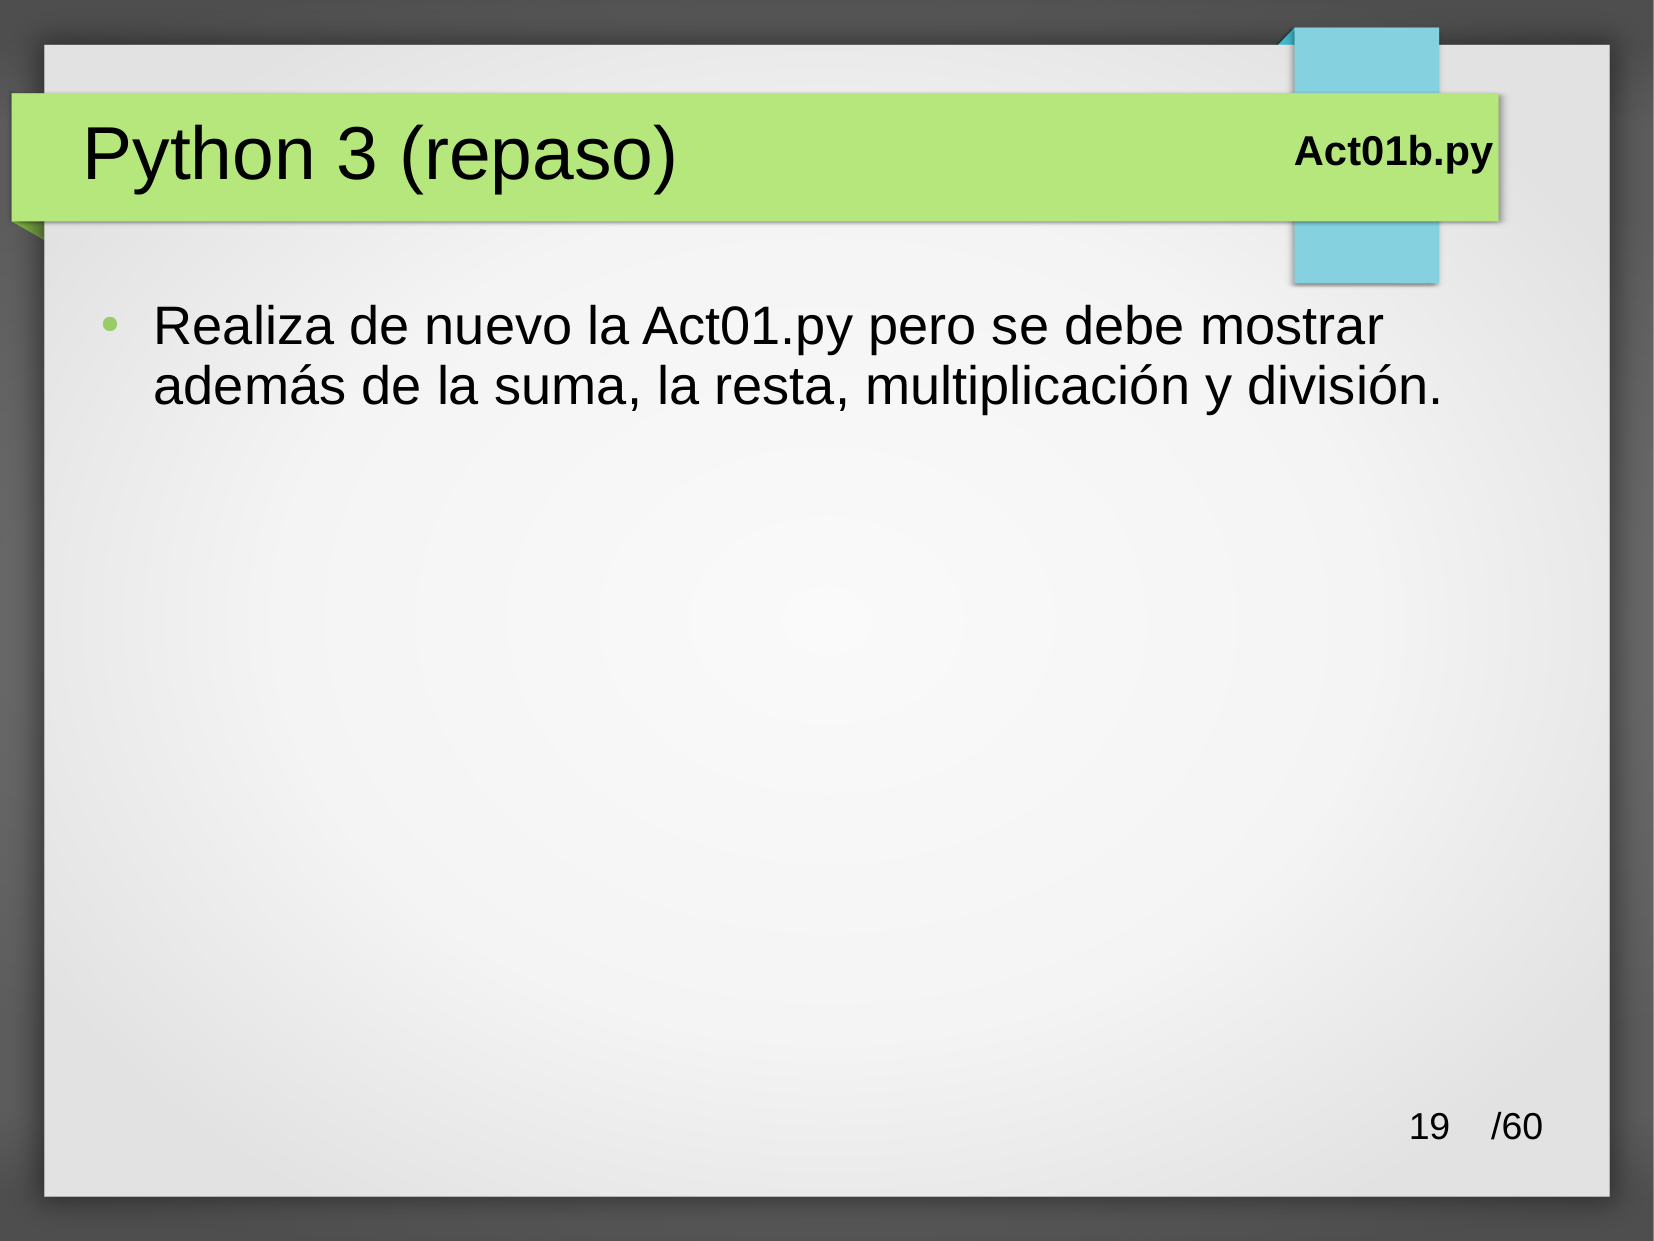

# Python 3 (repaso)
Act01b.py
Realiza de nuevo la Act01.py pero se debe mostrar además de la suma, la resta, multiplicación y división.
/60